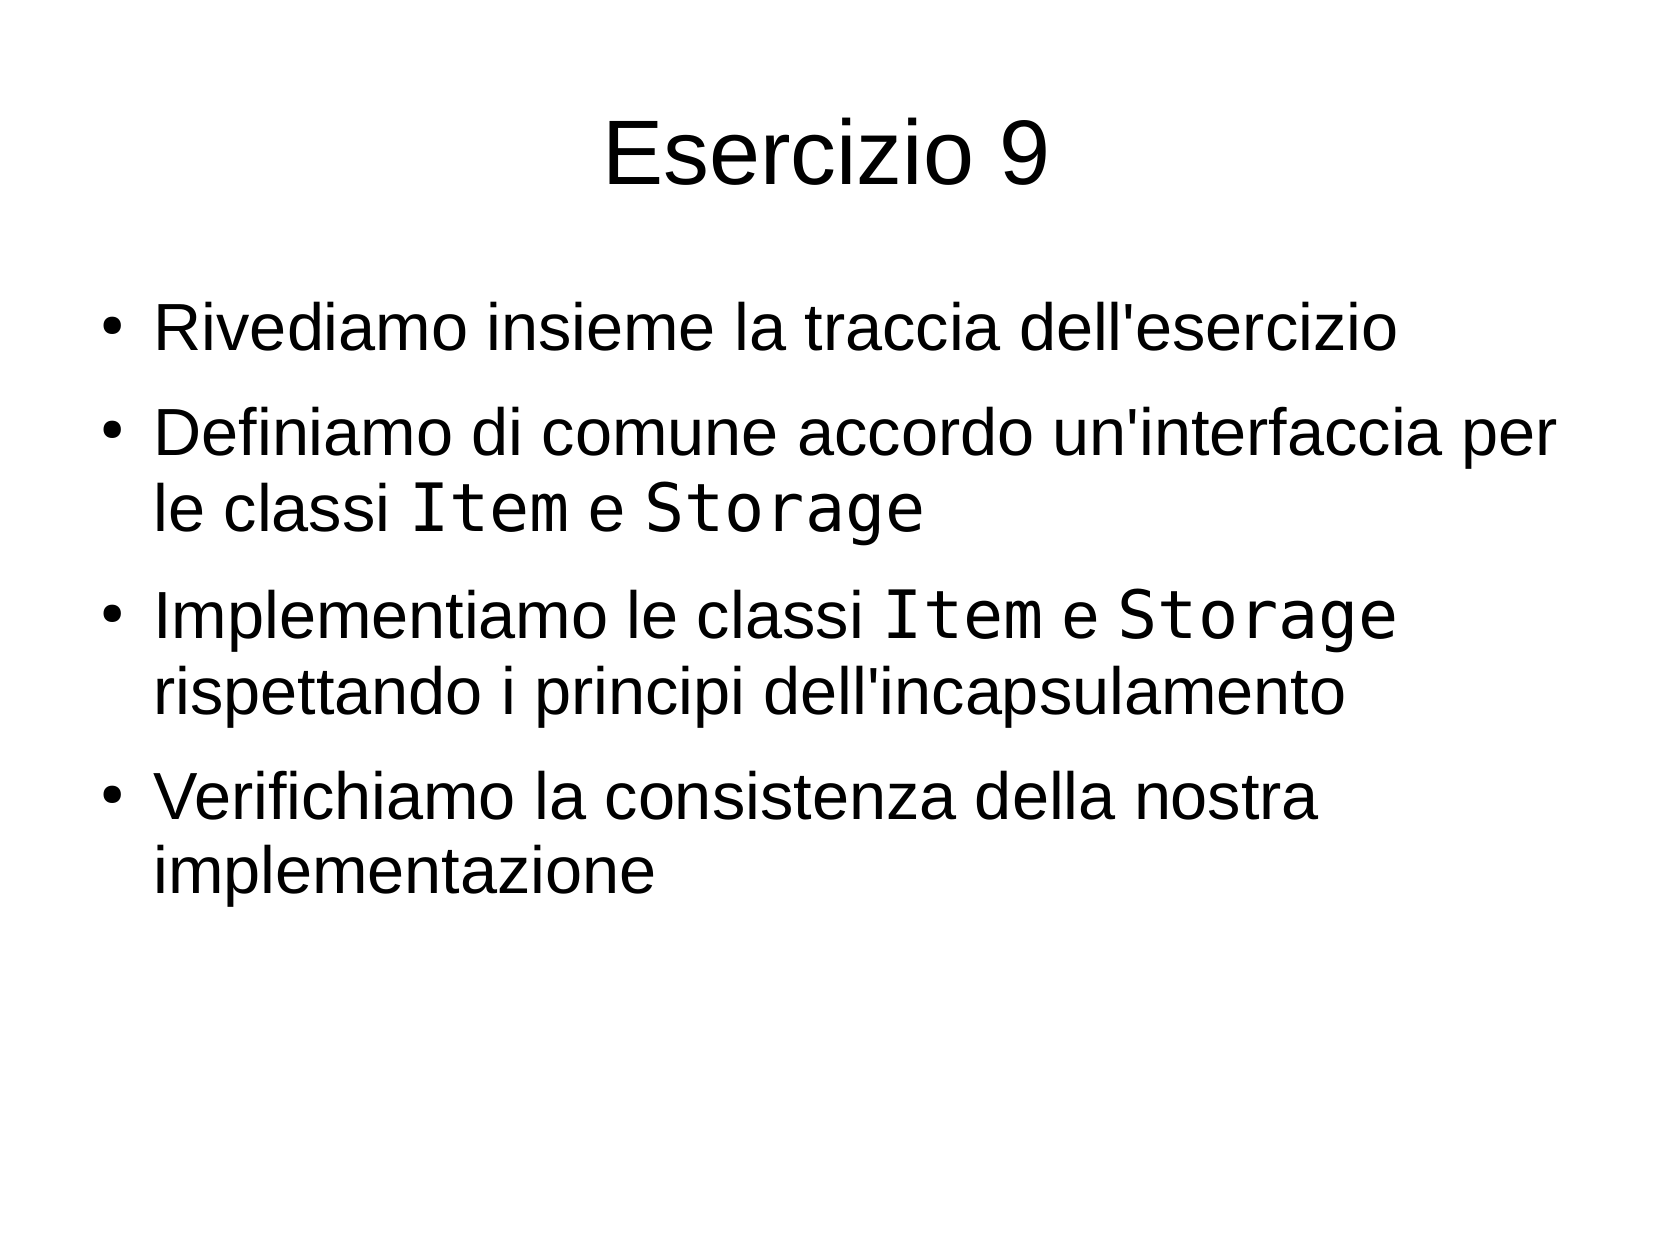

# Esercizio 9
Rivediamo insieme la traccia dell'esercizio
Definiamo di comune accordo un'interfaccia per le classi Item e Storage
Implementiamo le classi Item e Storage rispettando i principi dell'incapsulamento
Verifichiamo la consistenza della nostra implementazione